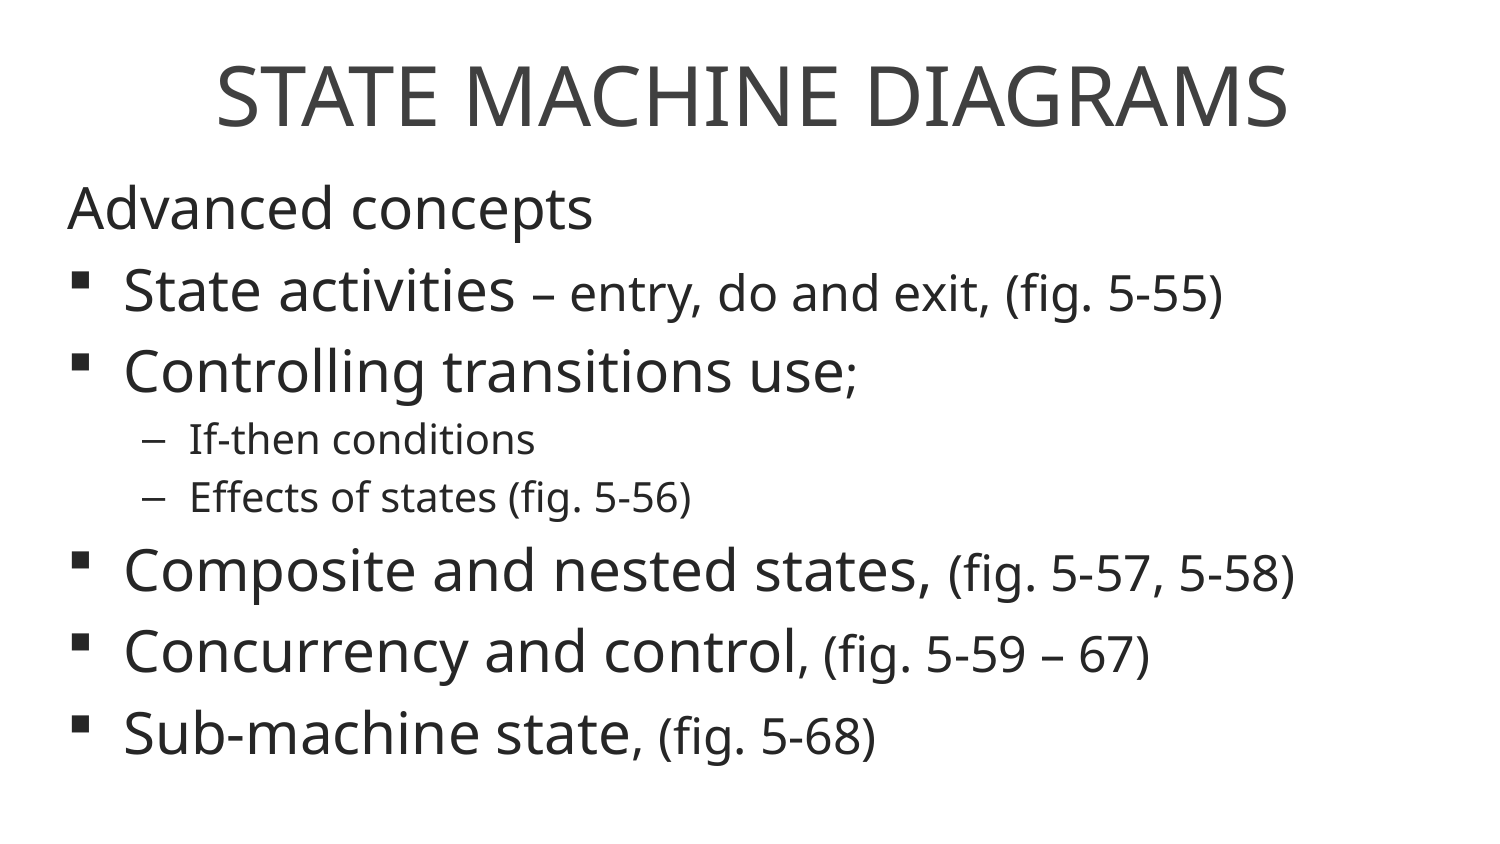

# State machine diagrams
Advanced concepts
State activities – entry, do and exit, (fig. 5-55)
Controlling transitions use;
If-then conditions
Effects of states (fig. 5-56)
Composite and nested states, (fig. 5-57, 5-58)
Concurrency and control, (fig. 5-59 – 67)
Sub-machine state, (fig. 5-68)